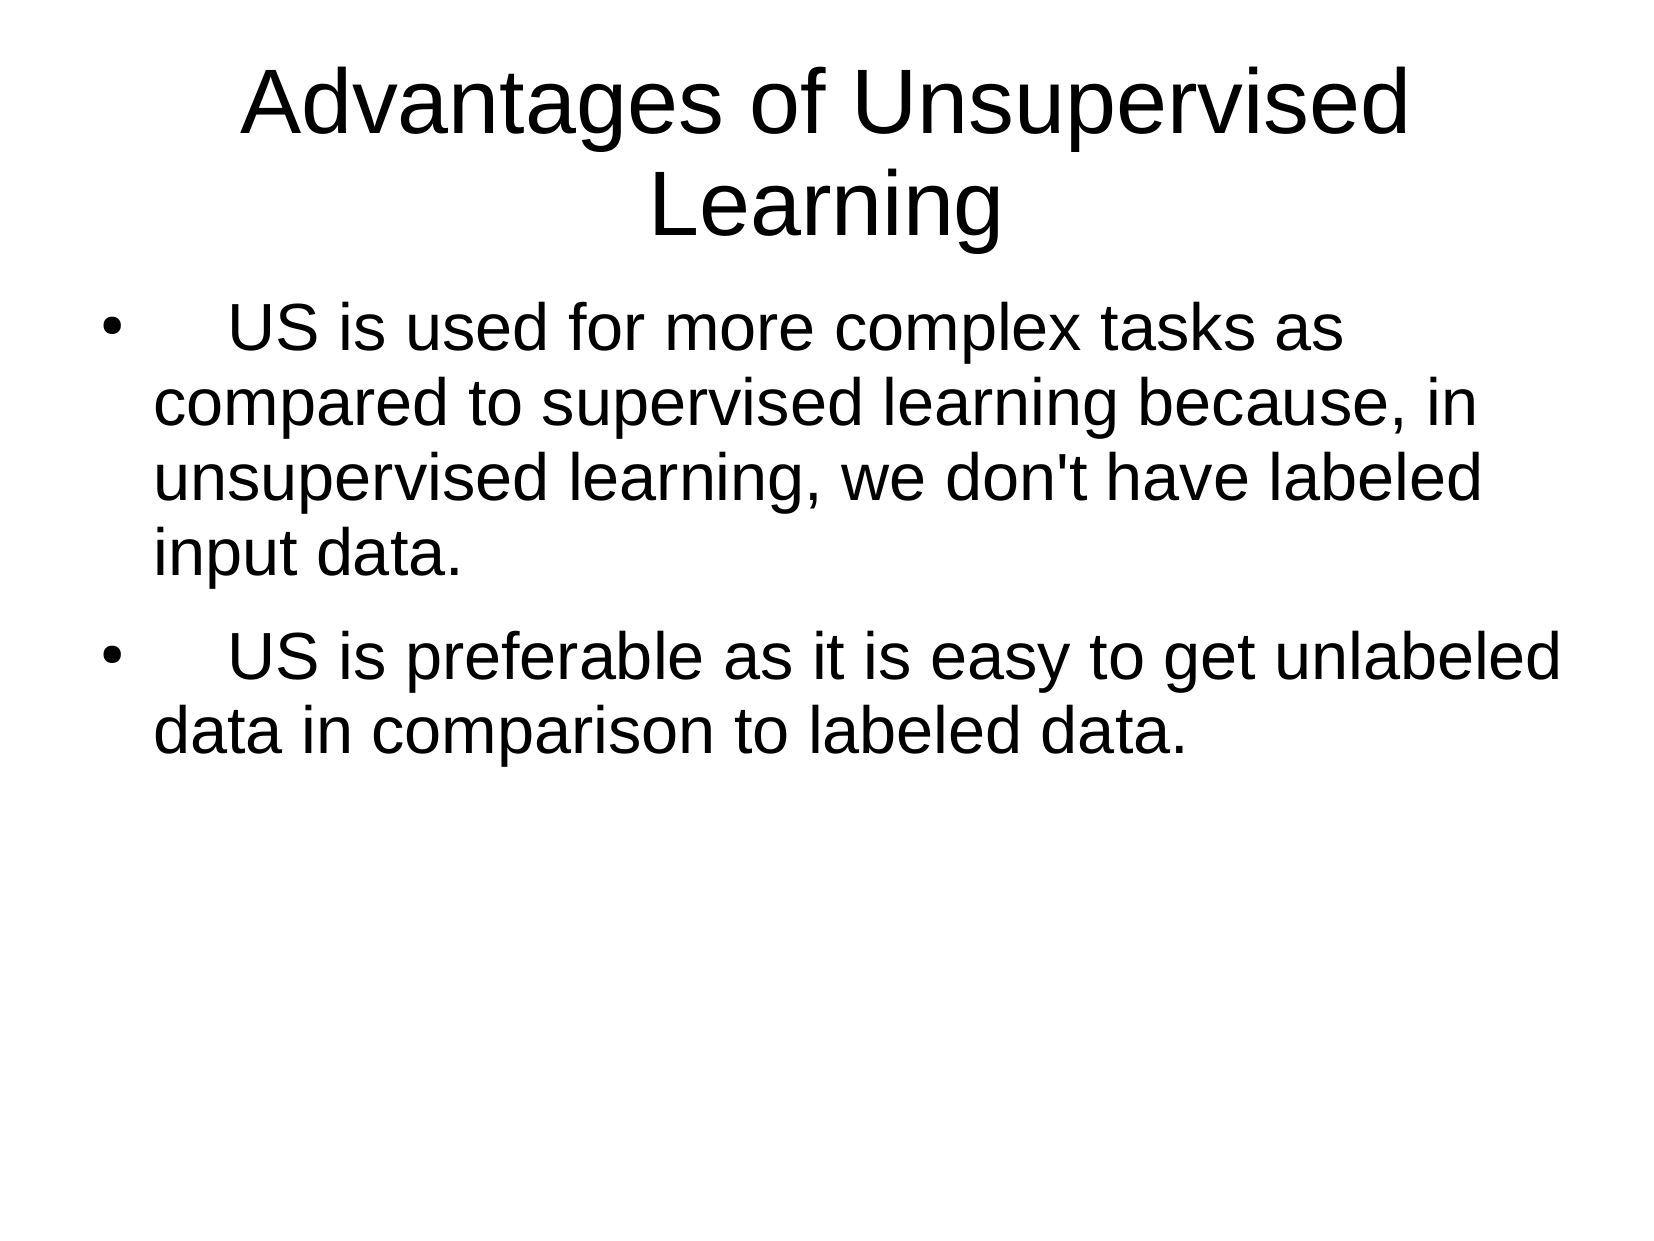

# Advantages of Unsupervised Learning
 US is used for more complex tasks as compared to supervised learning because, in unsupervised learning, we don't have labeled input data.
 US is preferable as it is easy to get unlabeled data in comparison to labeled data.